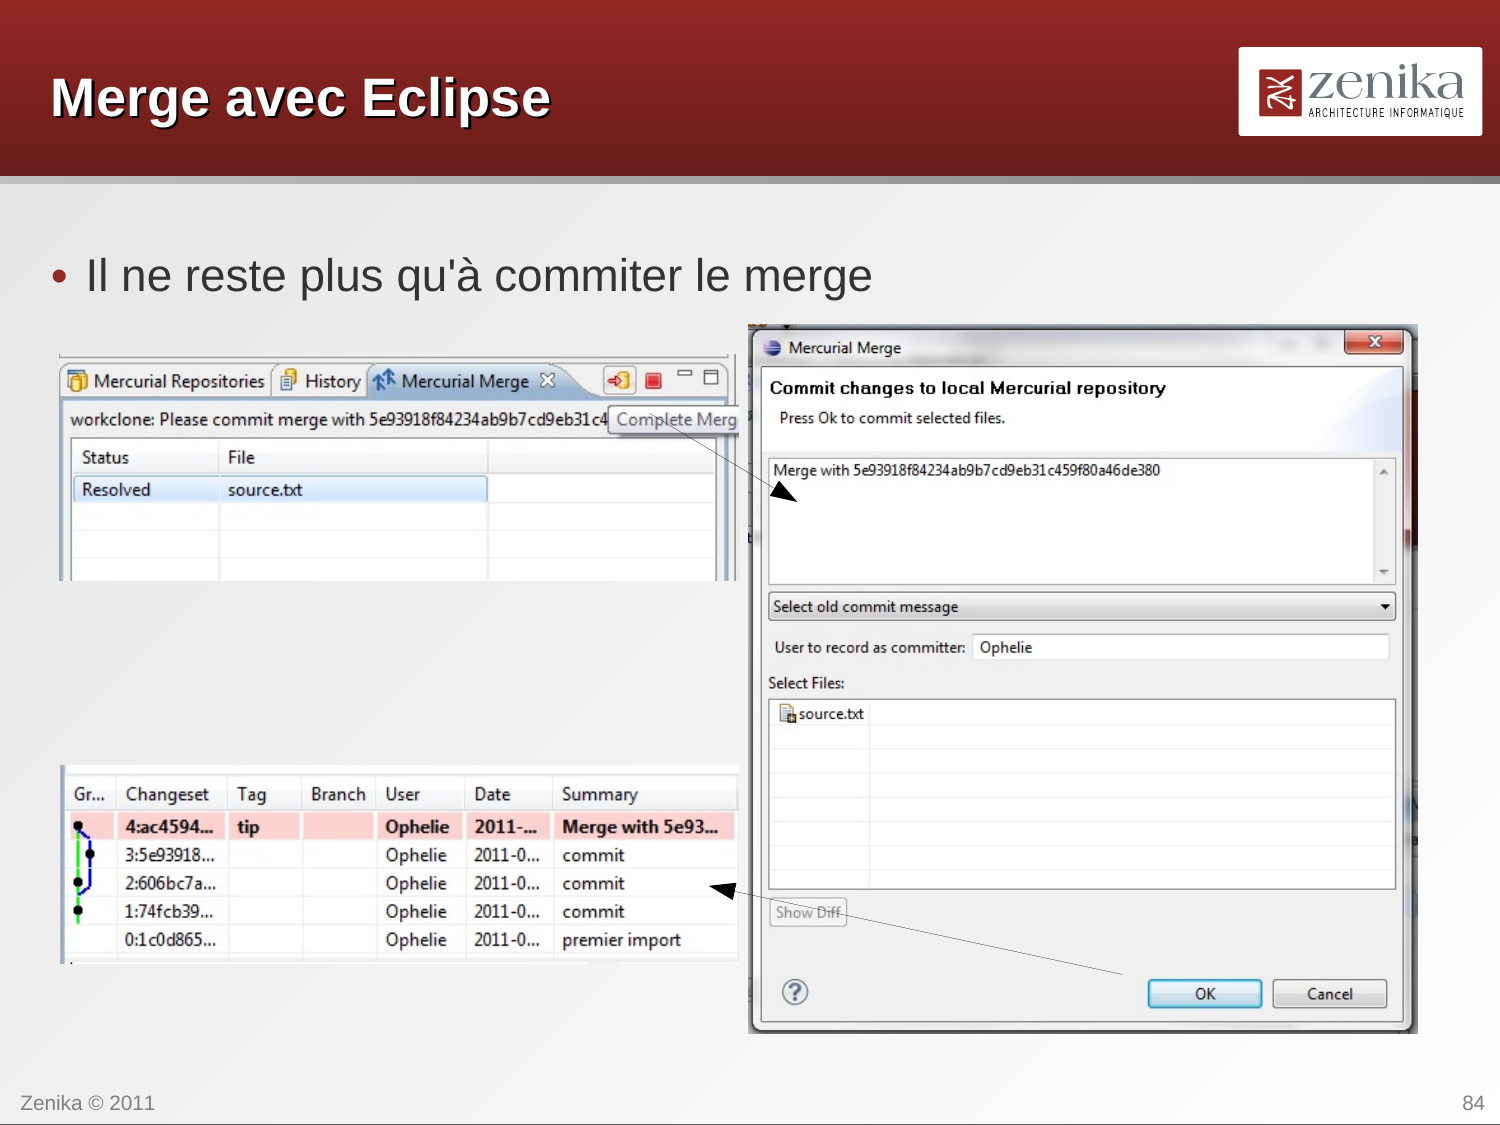

# Merge avec Eclipse
Il ne reste plus qu'à commiter le merge